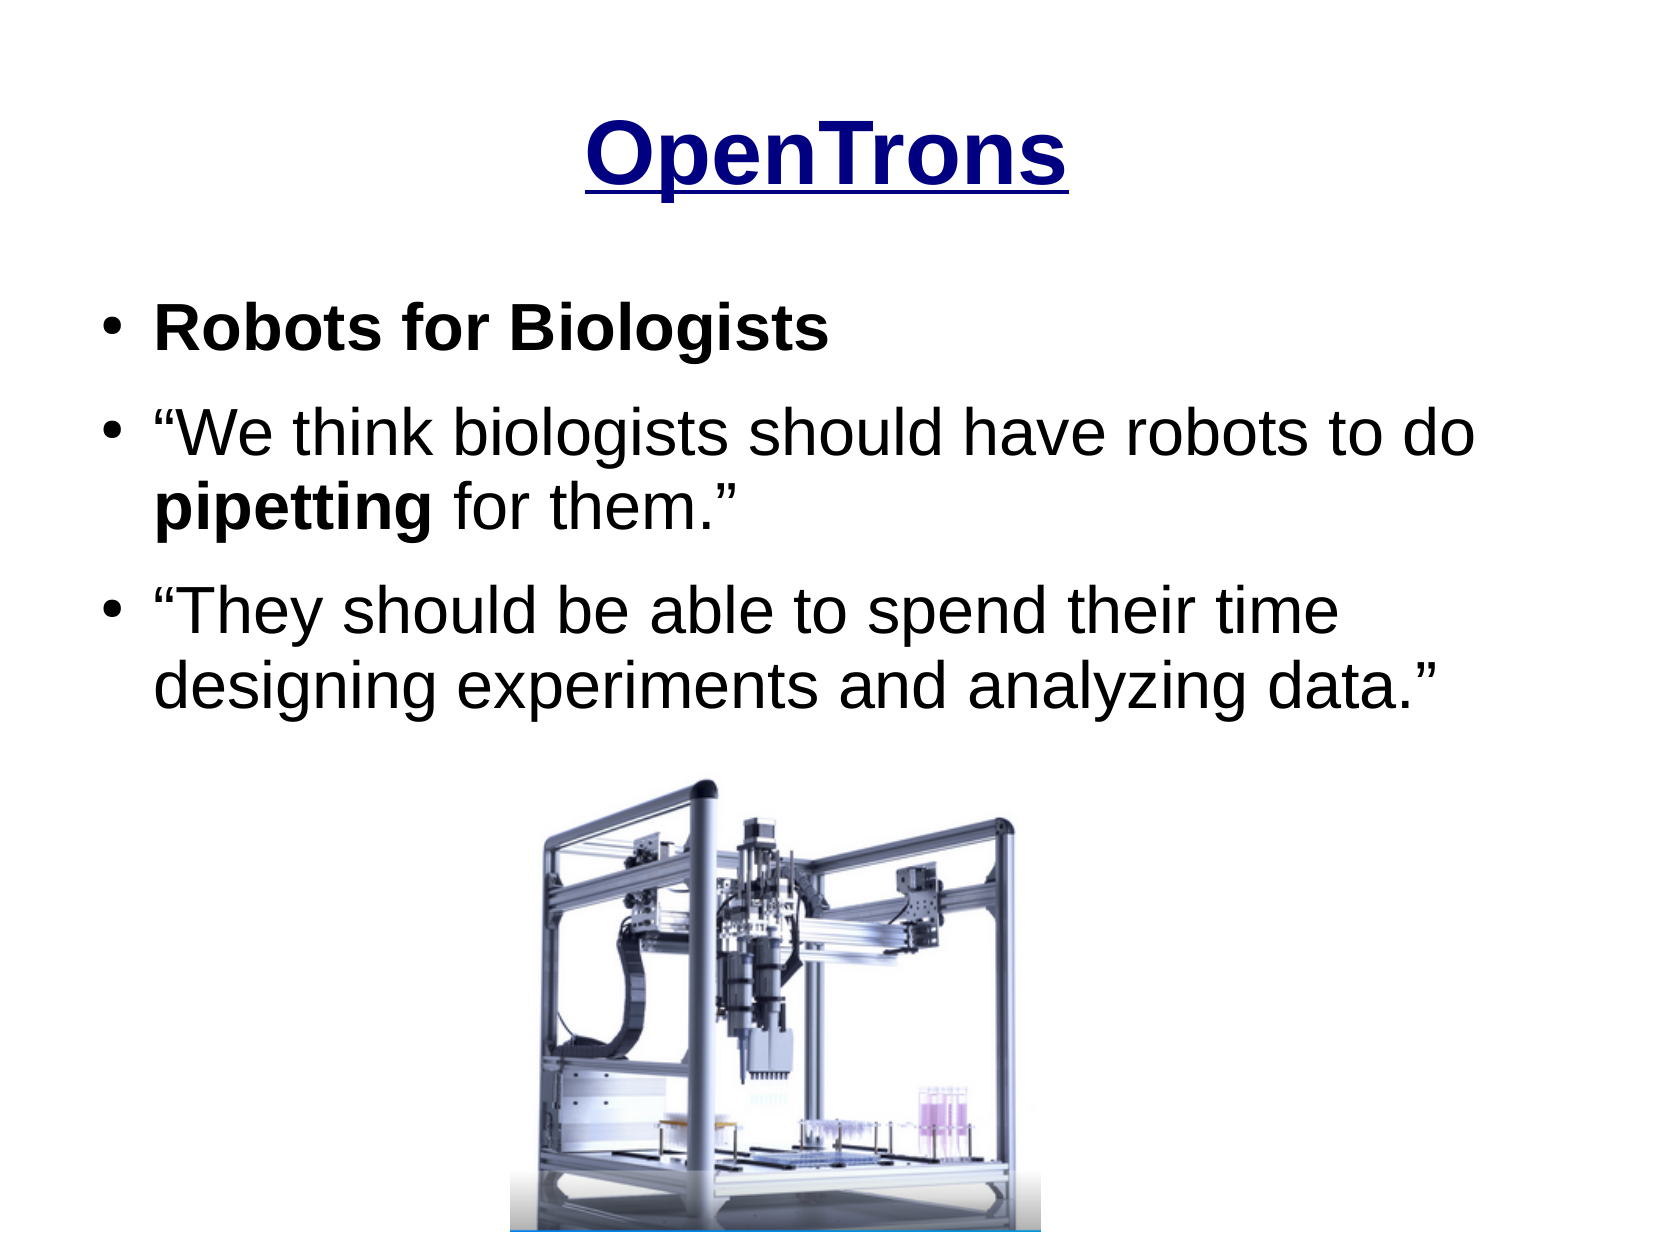

# OpenTrons
Robots for Biologists
“We think biologists should have robots to do pipetting for them.”
“They should be able to spend their time designing experiments and analyzing data.”